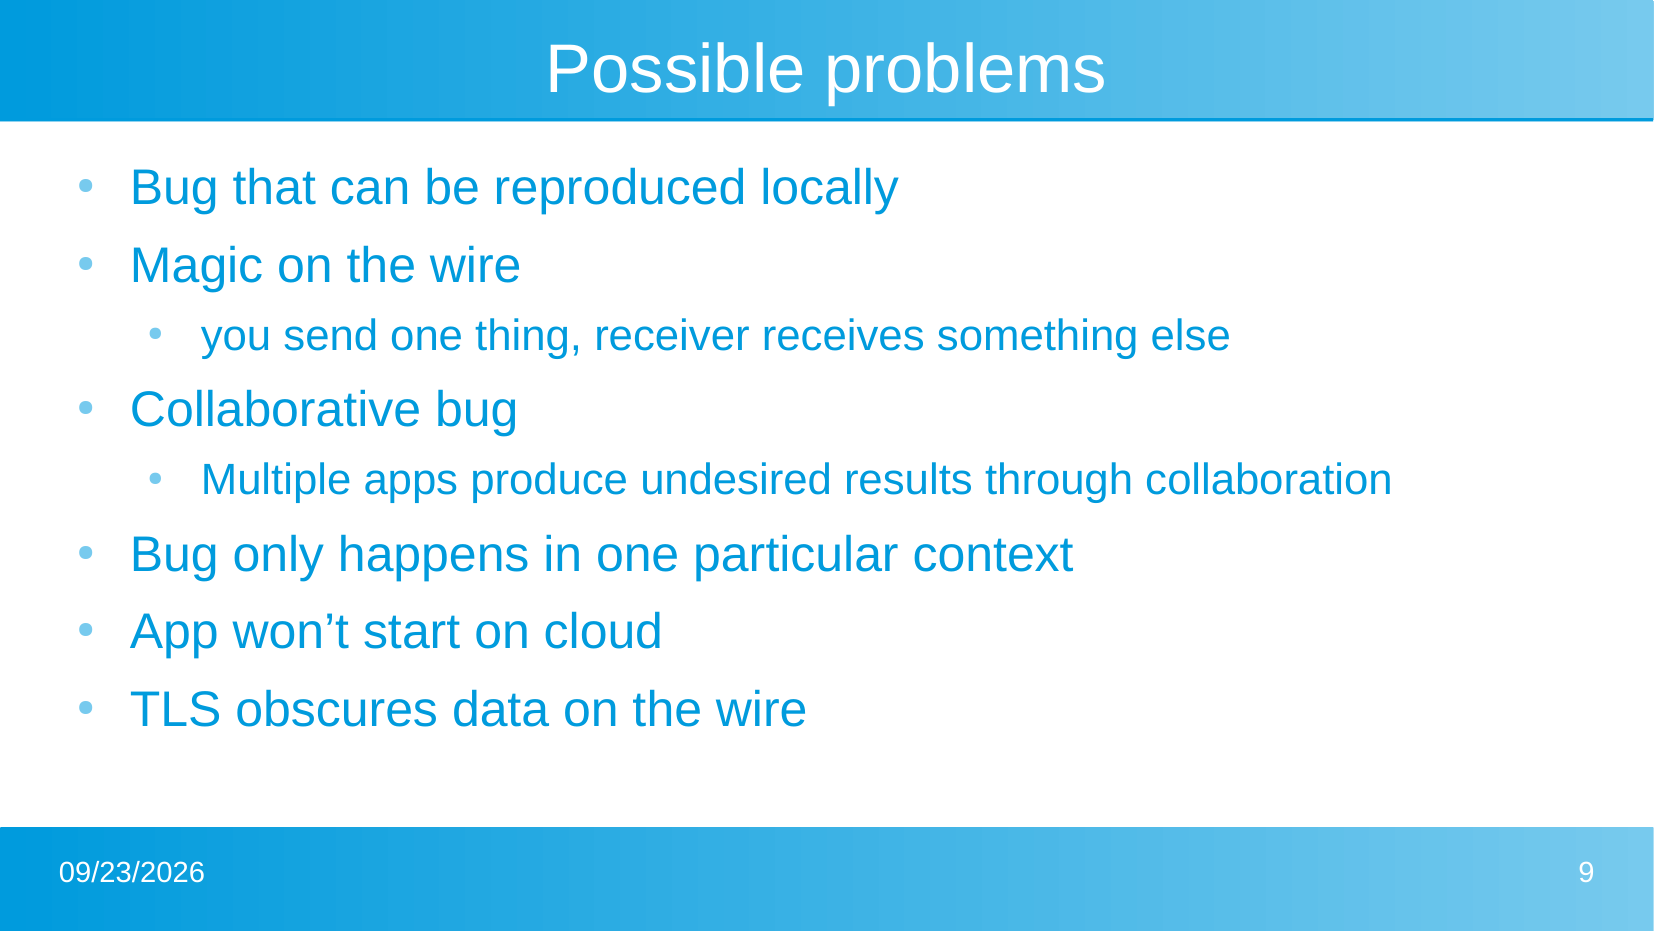

# Possible problems
Bug that can be reproduced locally
Magic on the wire
you send one thing, receiver receives something else
Collaborative bug
Multiple apps produce undesired results through collaboration
Bug only happens in one particular context
App won’t start on cloud
TLS obscures data on the wire
9